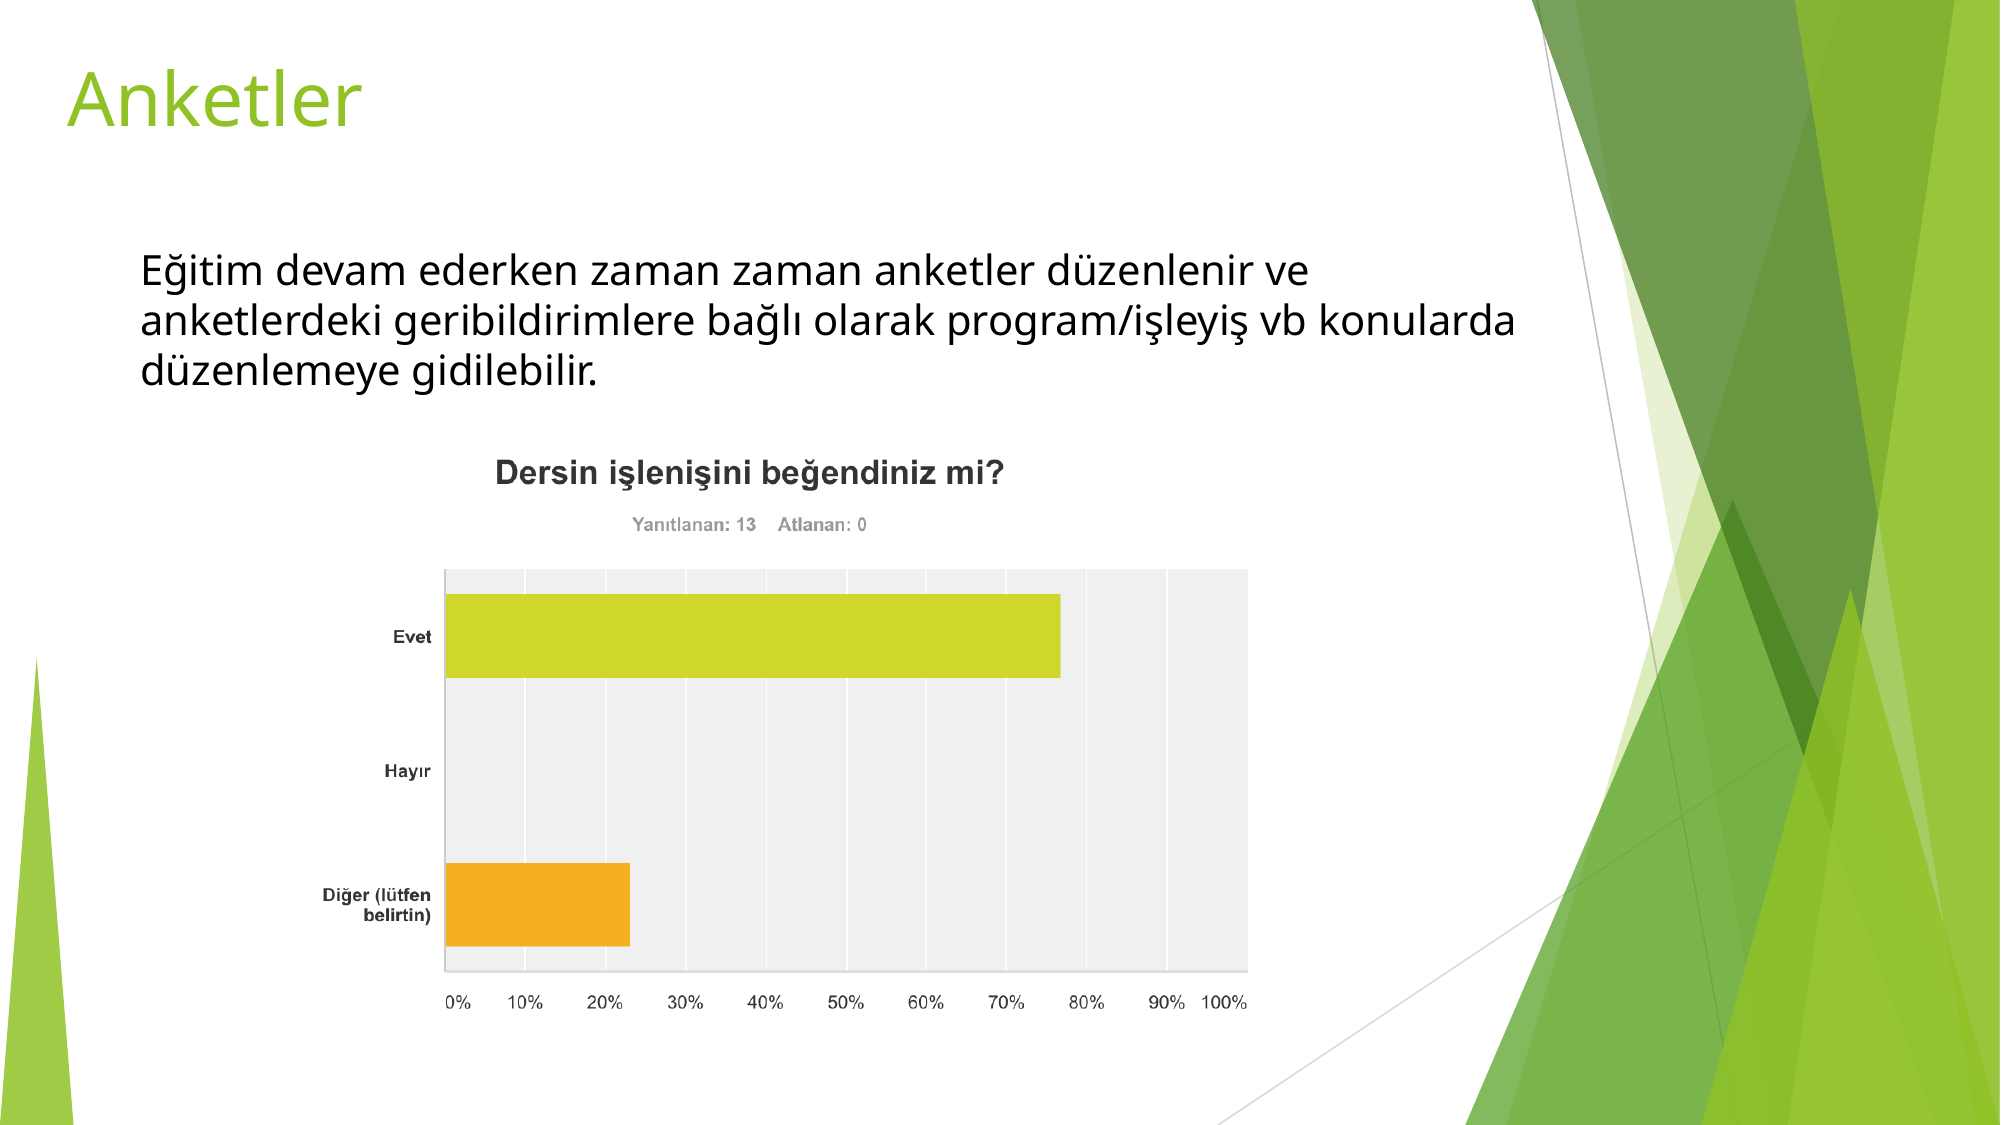

# Anketler
Eğitim devam ederken zaman zaman anketler düzenlenir ve anketlerdeki geribildirimlere bağlı olarak program/işleyiş vb konularda düzenlemeye gidilebilir.